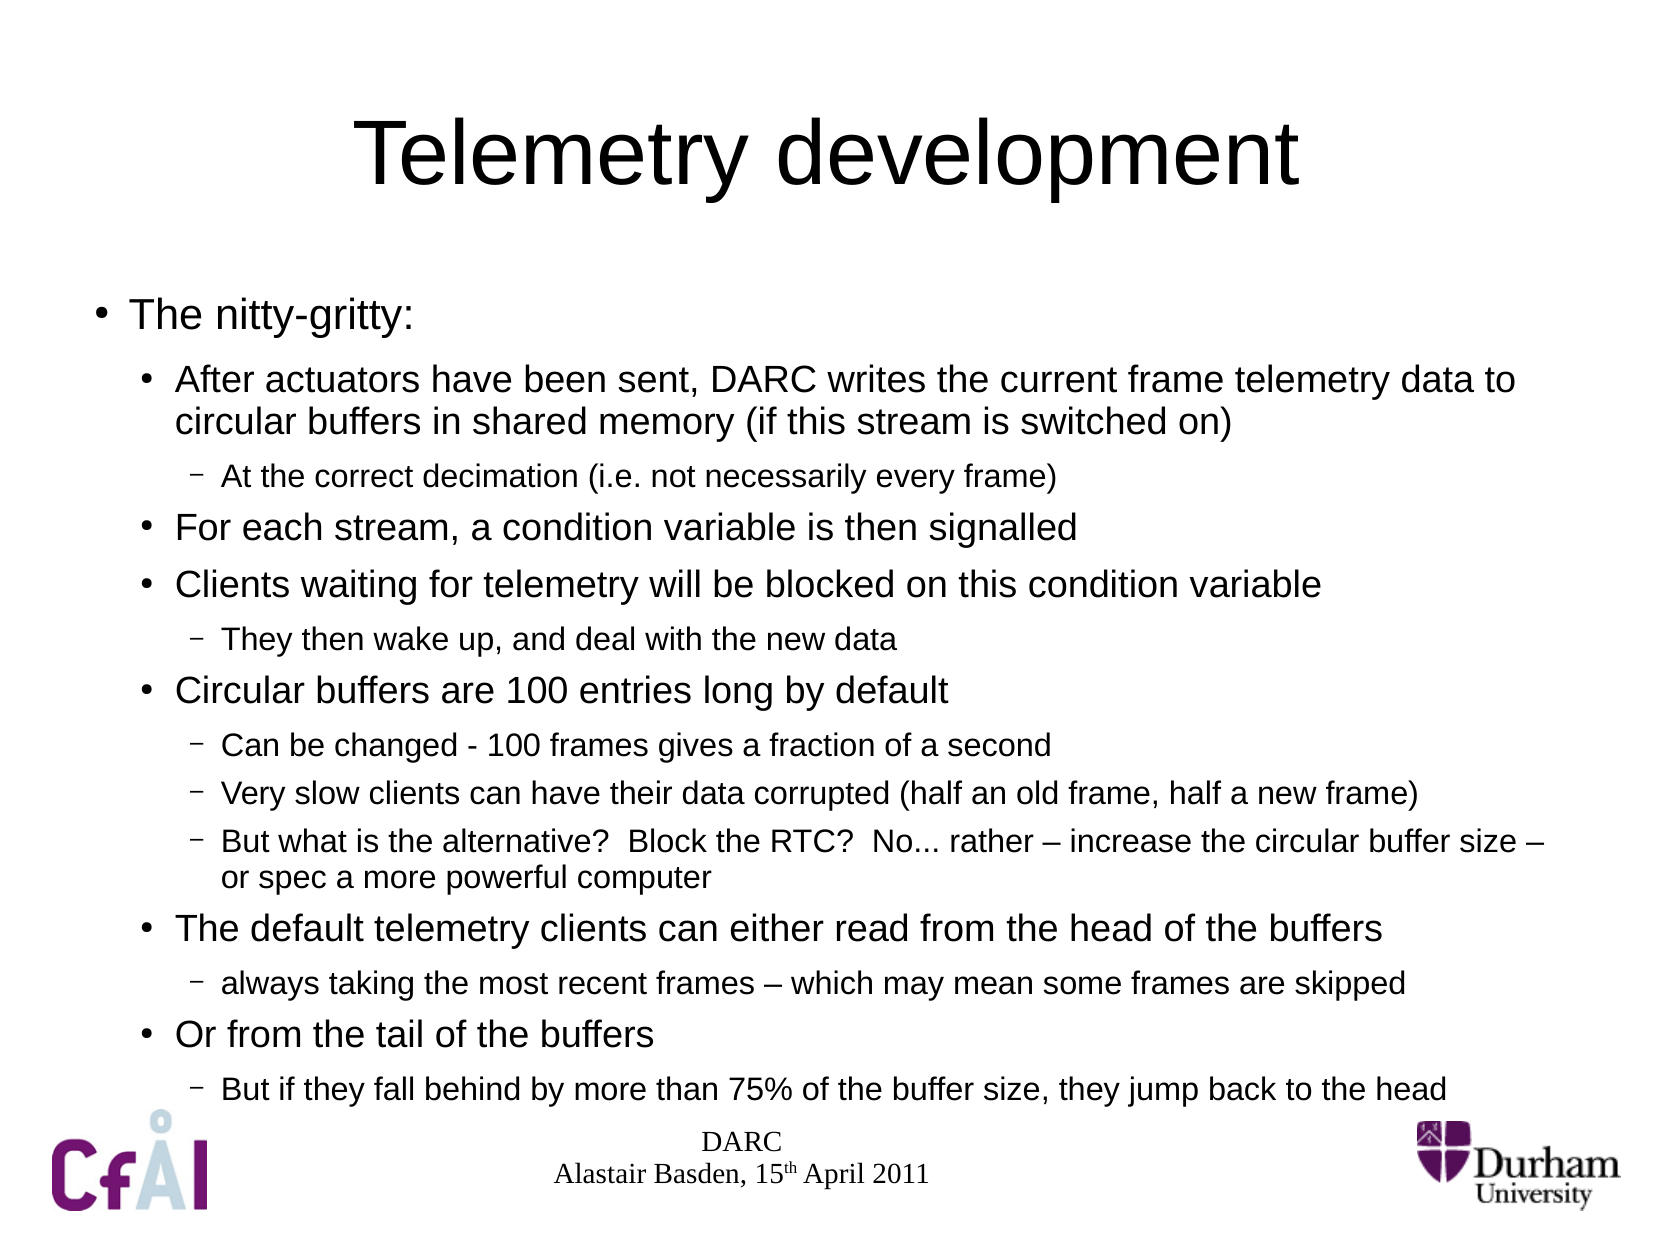

# Telemetry development
The nitty-gritty:
After actuators have been sent, DARC writes the current frame telemetry data to circular buffers in shared memory (if this stream is switched on)
At the correct decimation (i.e. not necessarily every frame)
For each stream, a condition variable is then signalled
Clients waiting for telemetry will be blocked on this condition variable
They then wake up, and deal with the new data
Circular buffers are 100 entries long by default
Can be changed - 100 frames gives a fraction of a second
Very slow clients can have their data corrupted (half an old frame, half a new frame)
But what is the alternative? Block the RTC? No... rather – increase the circular buffer size – or spec a more powerful computer
The default telemetry clients can either read from the head of the buffers
always taking the most recent frames – which may mean some frames are skipped
Or from the tail of the buffers
But if they fall behind by more than 75% of the buffer size, they jump back to the head